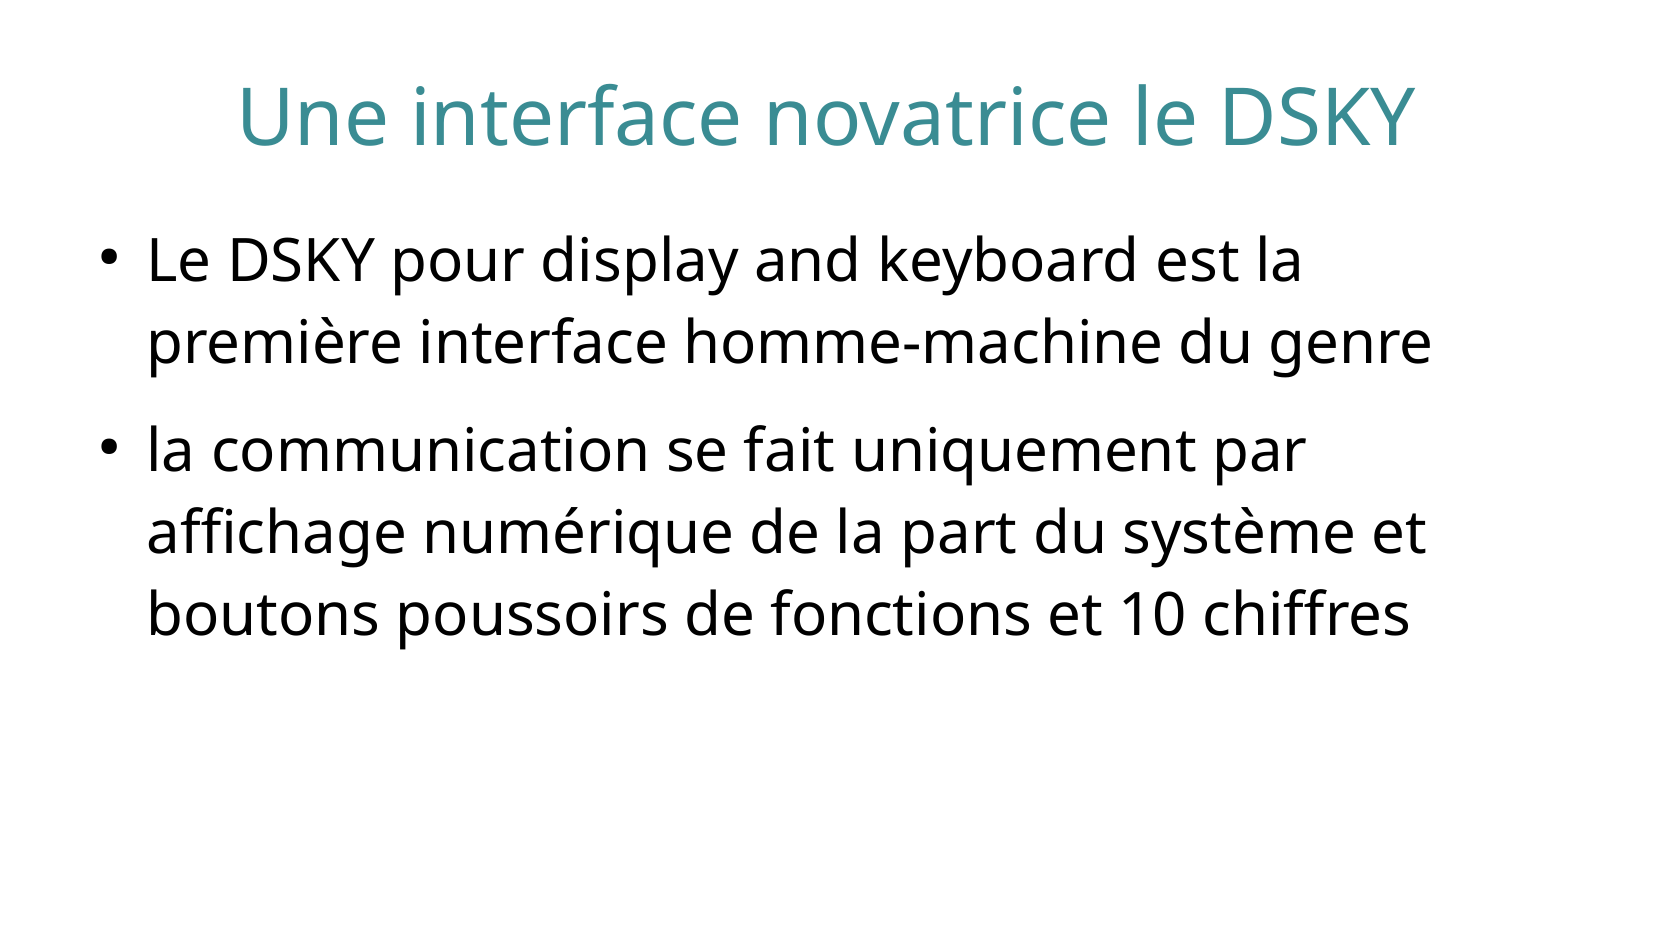

# Une interface novatrice le DSKY
Le DSKY pour display and keyboard est la première interface homme-machine du genre
la communication se fait uniquement par affichage numérique de la part du système et boutons poussoirs de fonctions et 10 chiffres